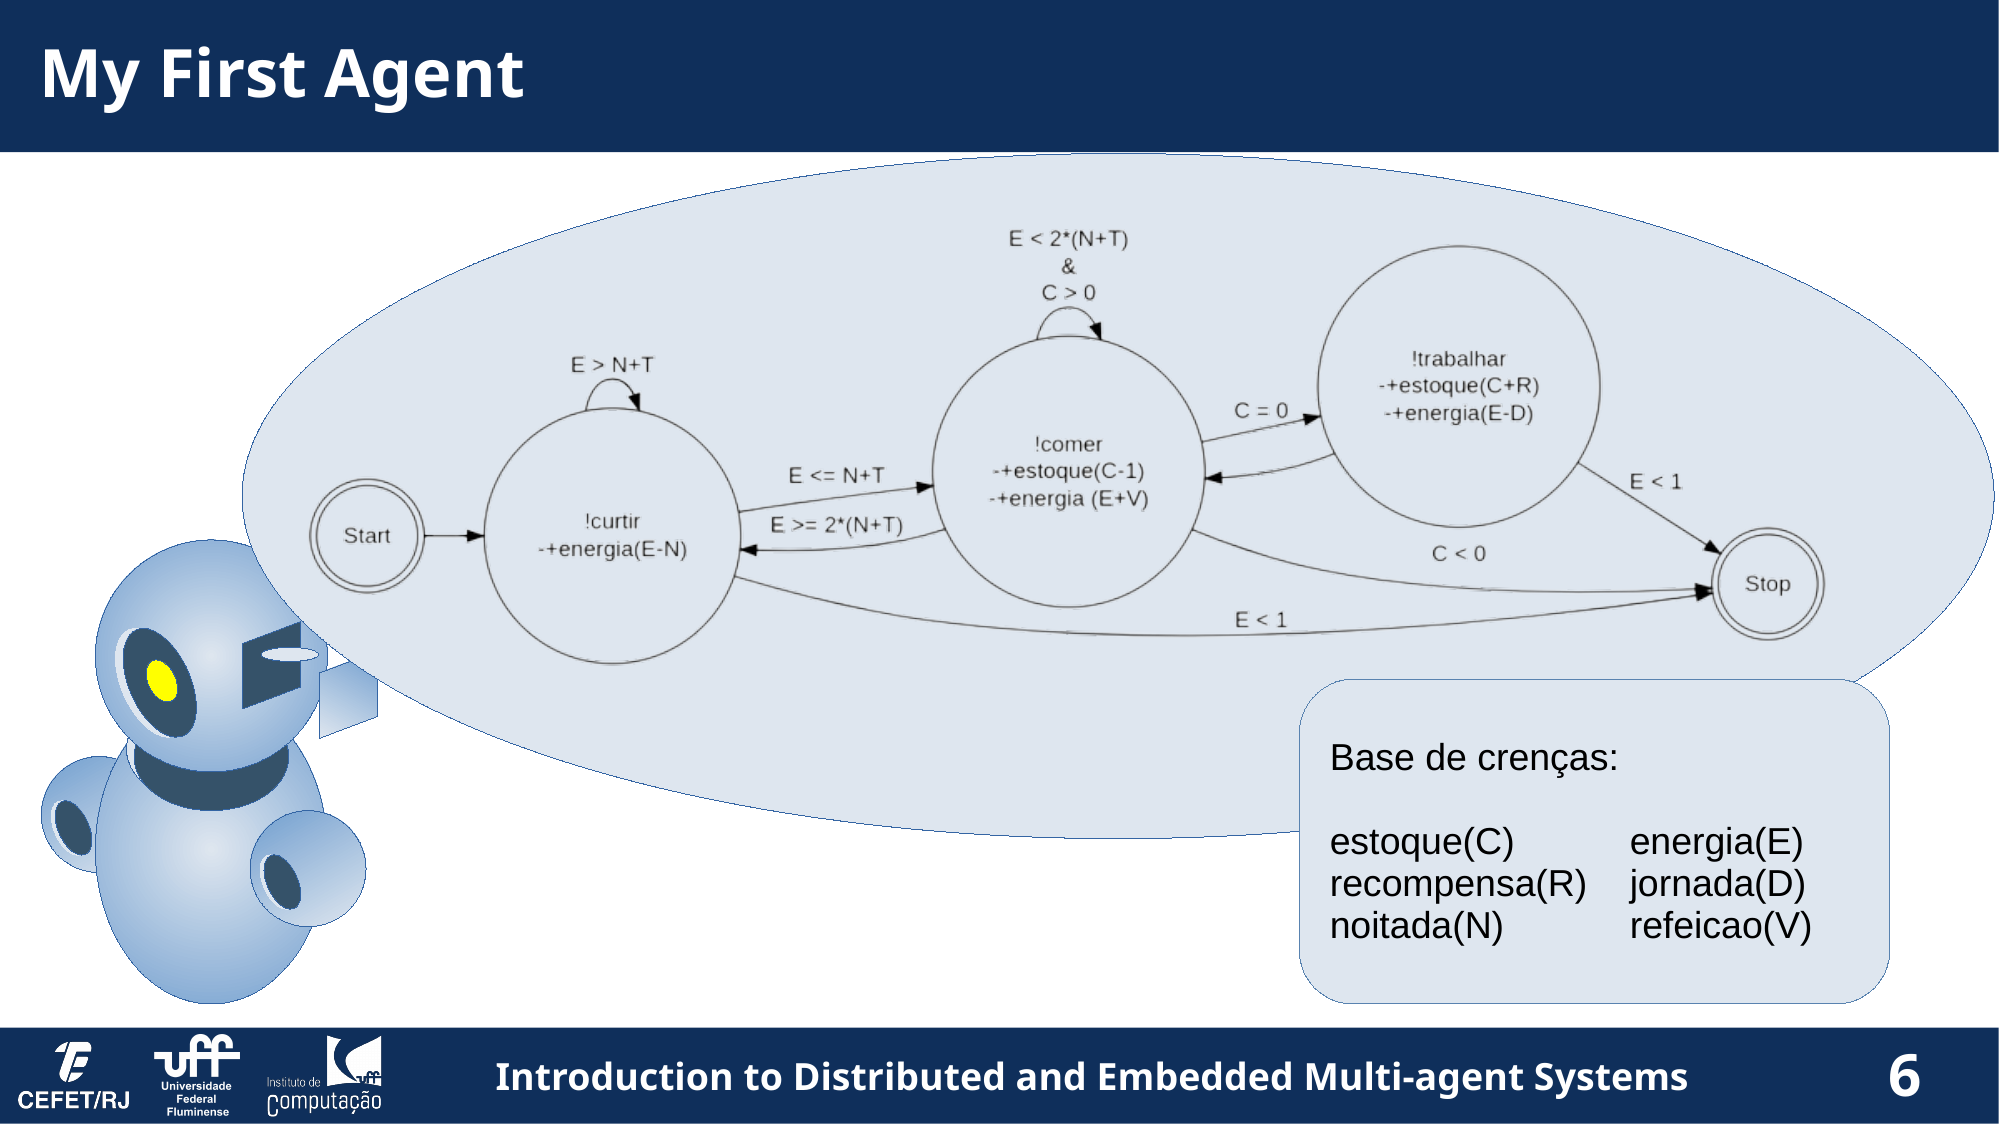

My First Agent
Base de crenças:
estoque(C) 	energia(E)
recompensa(R) 	jornada(D)
noitada(N) 	refeicao(V)